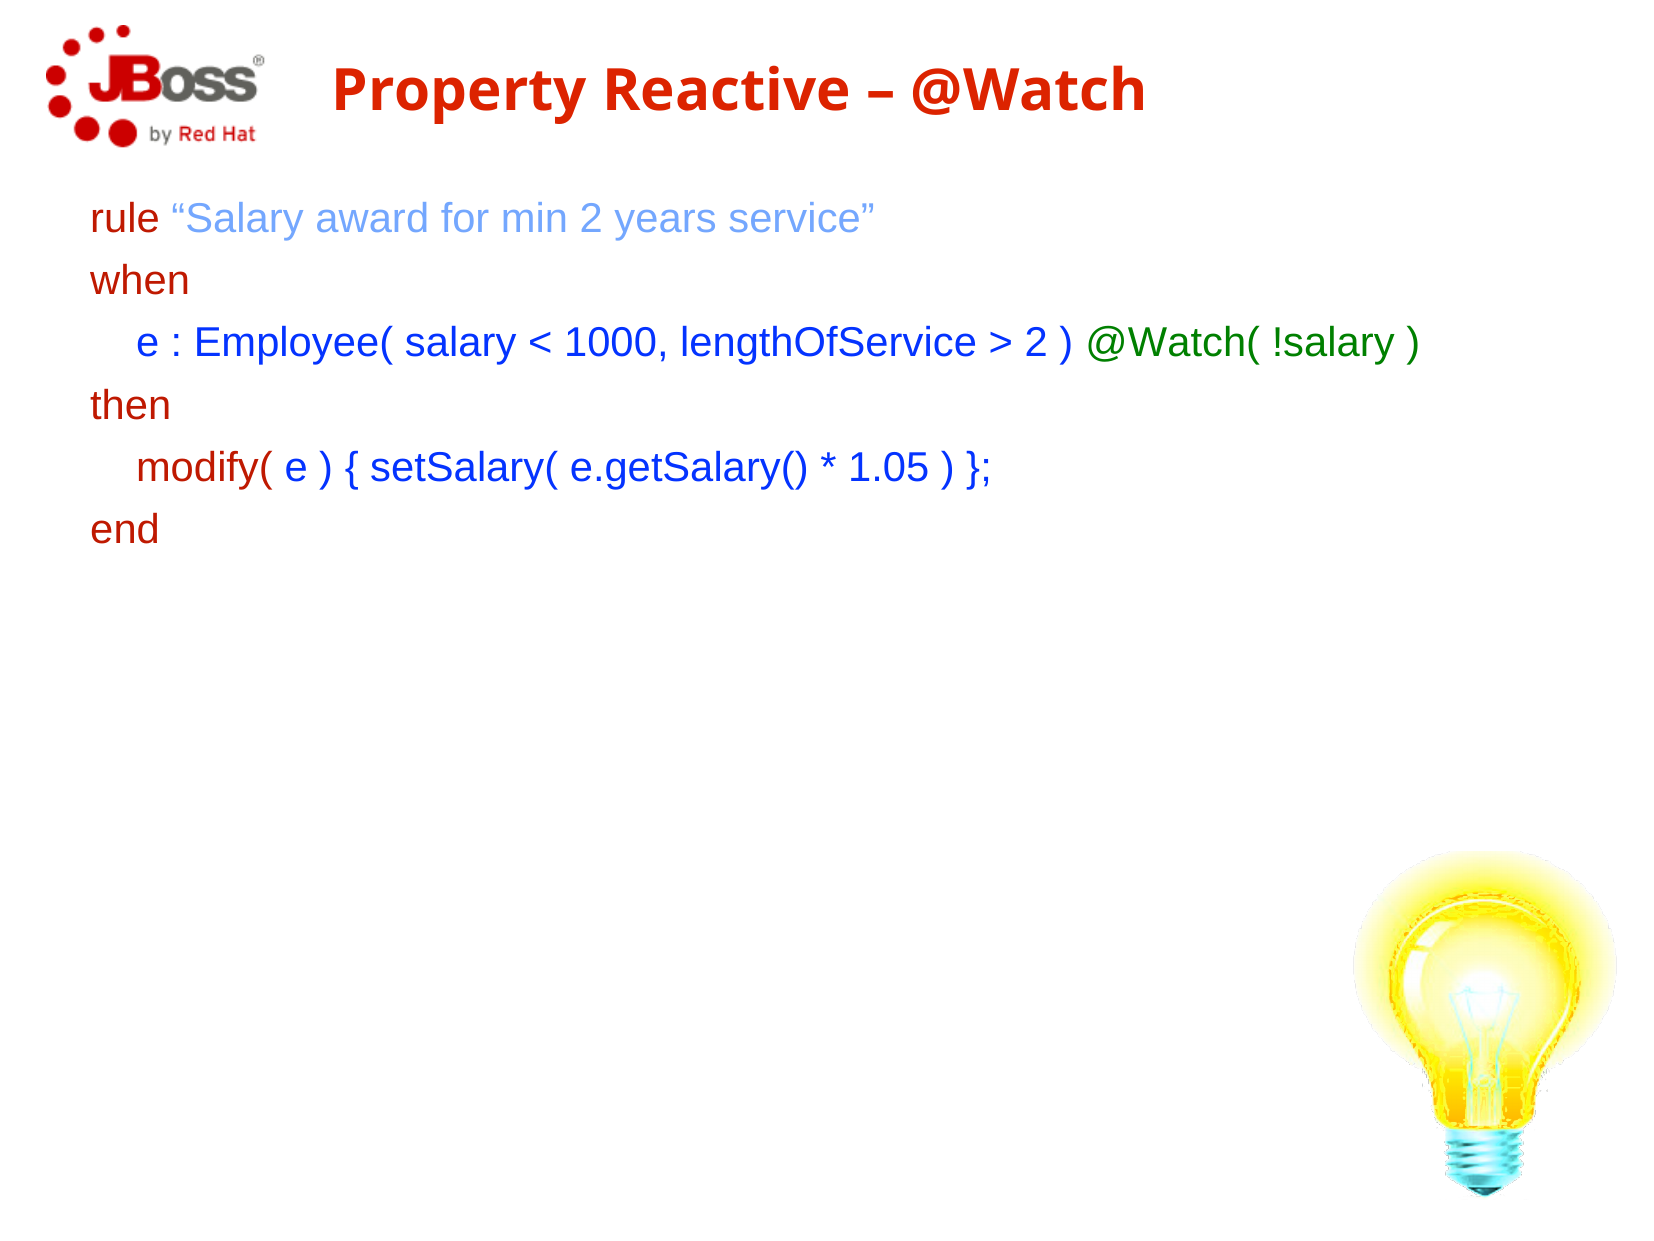

# Property Reactive – @Watch
rule “Salary award for min 2 years service”
when
 e : Employee( salary < 1000, lengthOfService > 2 ) @Watch( !salary )
then
 modify( e ) { setSalary( e.getSalary() * 1.05 ) };
end